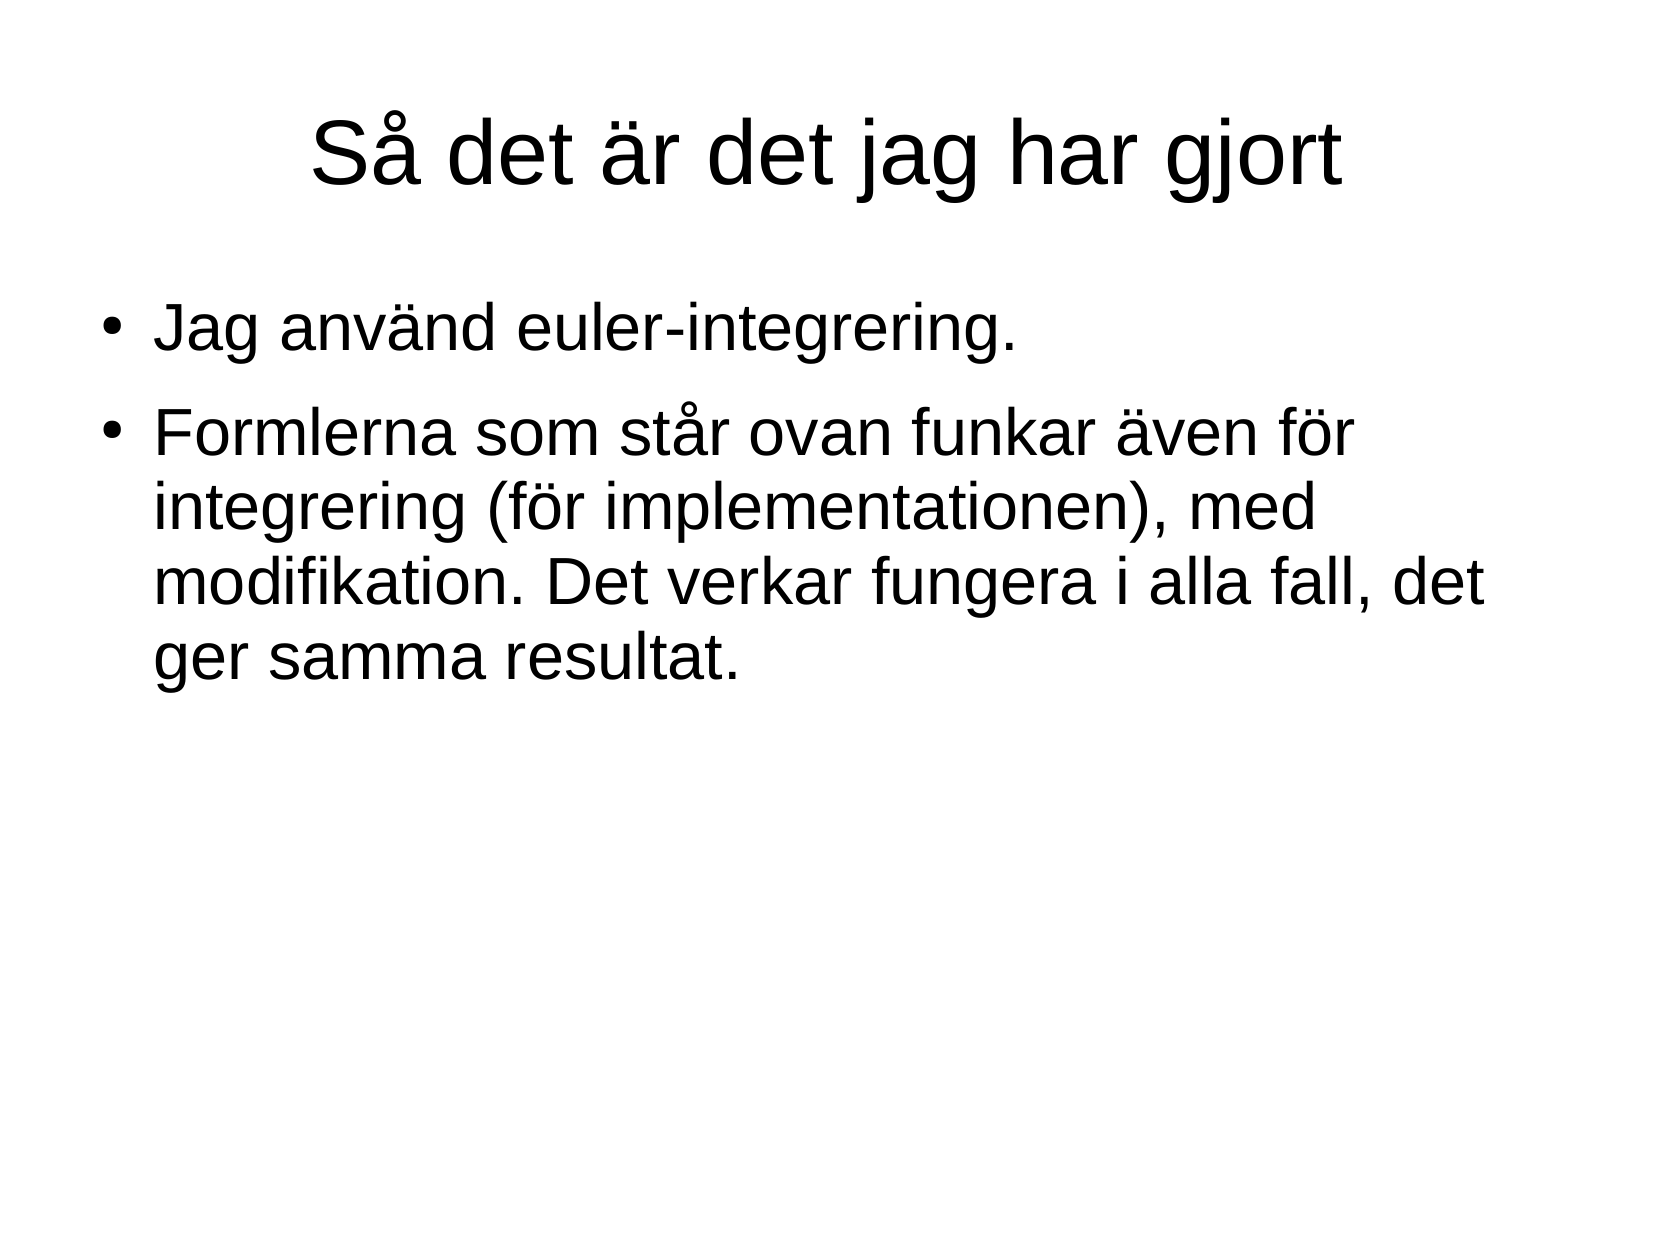

# Så det är det jag har gjort
Jag använd euler-integrering.
Formlerna som står ovan funkar även för integrering (för implementationen), med modifikation. Det verkar fungera i alla fall, det ger samma resultat.